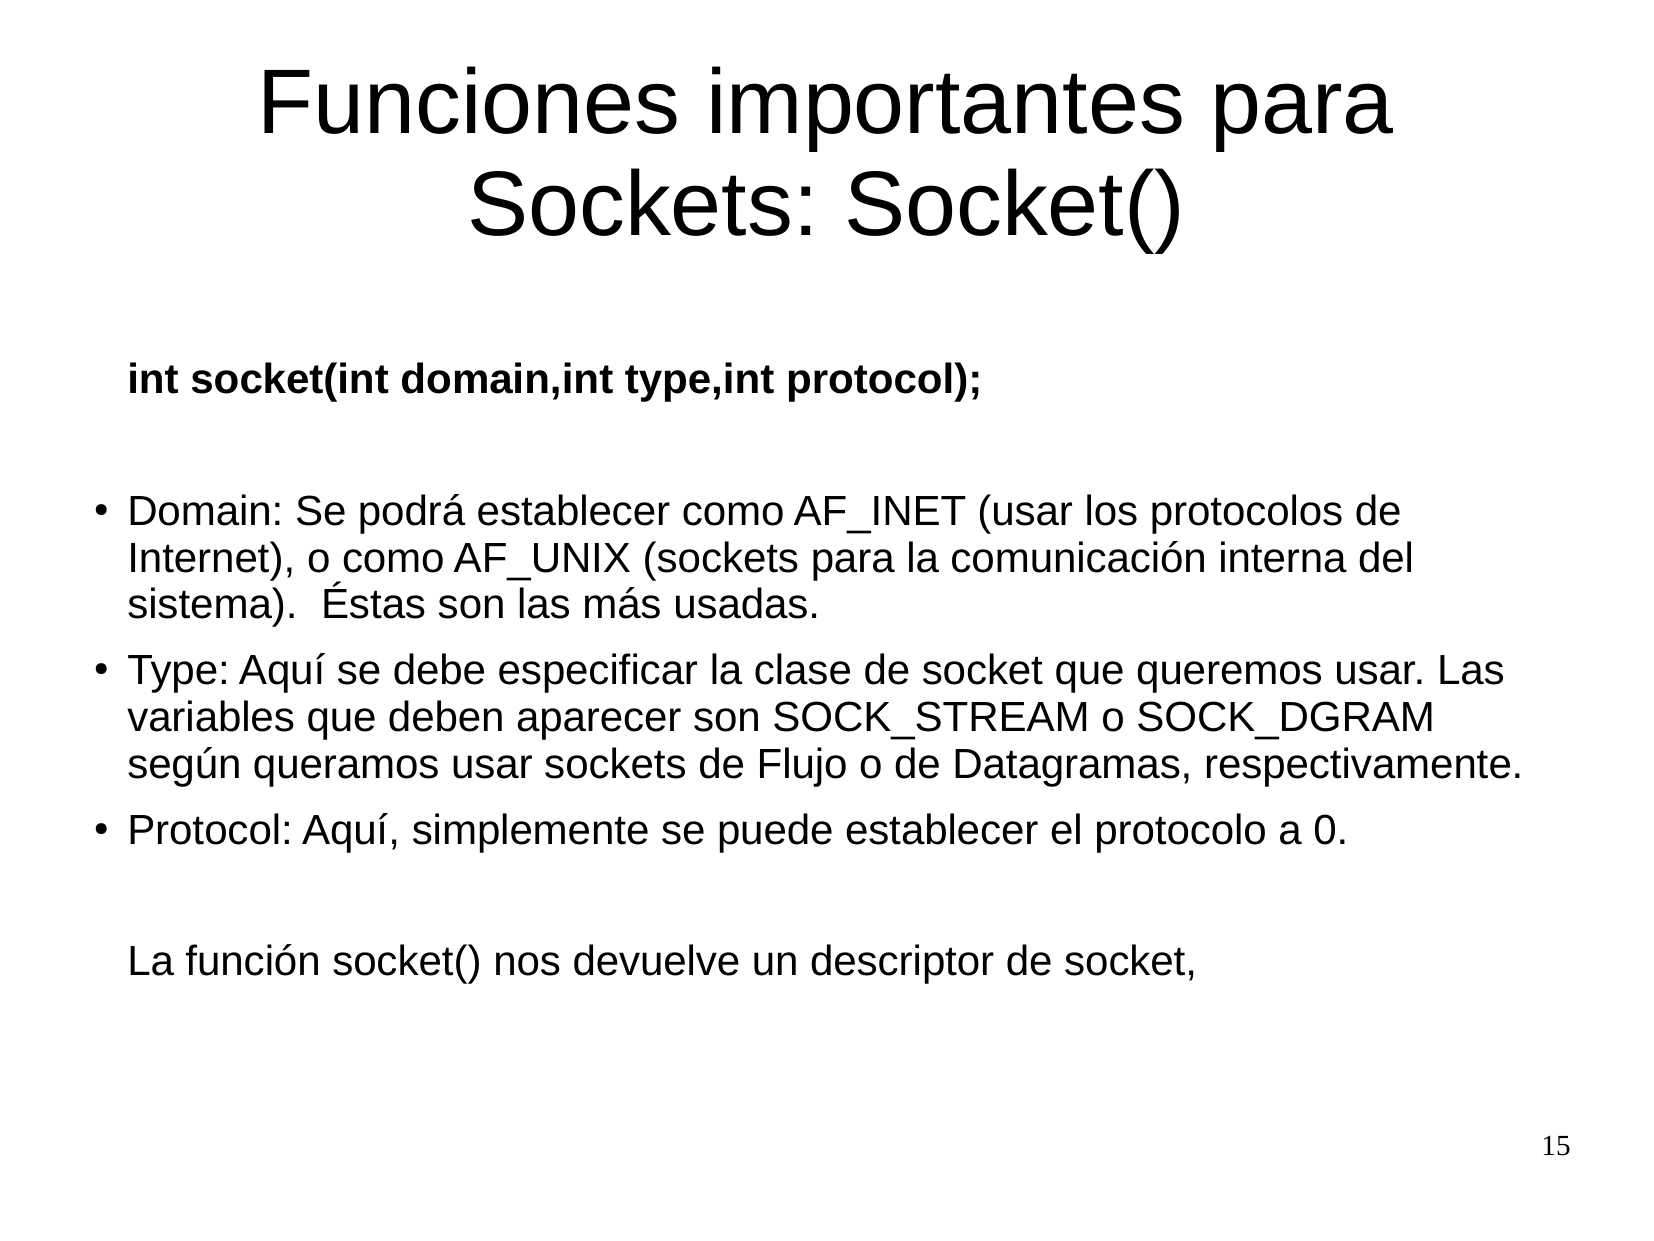

# Funciones importantes para Sockets: Socket()
int socket(int domain,int type,int protocol);
Domain: Se podrá establecer como AF_INET (usar los protocolos de Internet), o como AF_UNIX (sockets para la comunicación interna del sistema). Éstas son las más usadas.
Type: Aquí se debe especificar la clase de socket que queremos usar. Las variables que deben aparecer son SOCK_STREAM o SOCK_DGRAM según queramos usar sockets de Flujo o de Datagramas, respectivamente.
Protocol: Aquí, simplemente se puede establecer el protocolo a 0.
La función socket() nos devuelve un descriptor de socket,
15